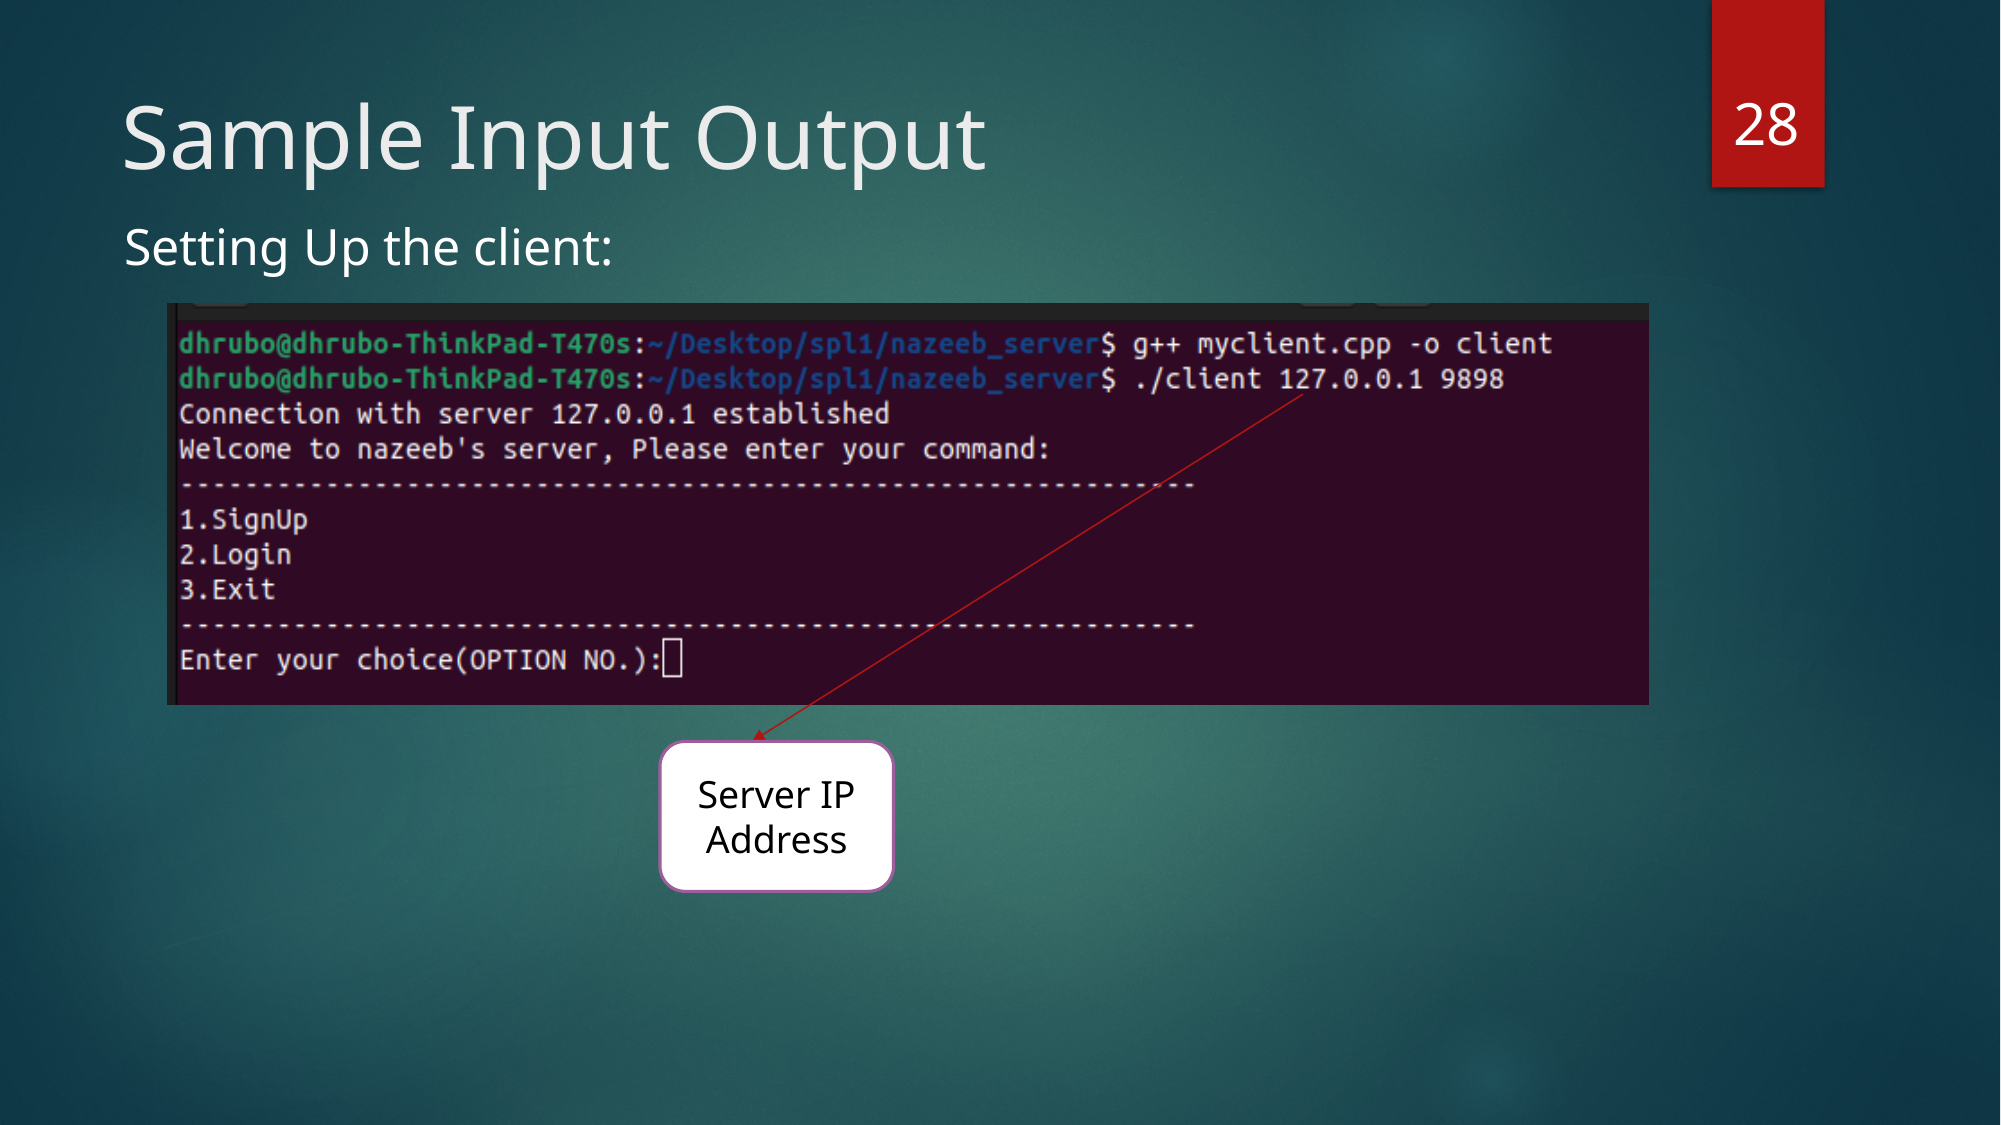

28
# Sample Input Output
Setting Up the client:
Server IP Address